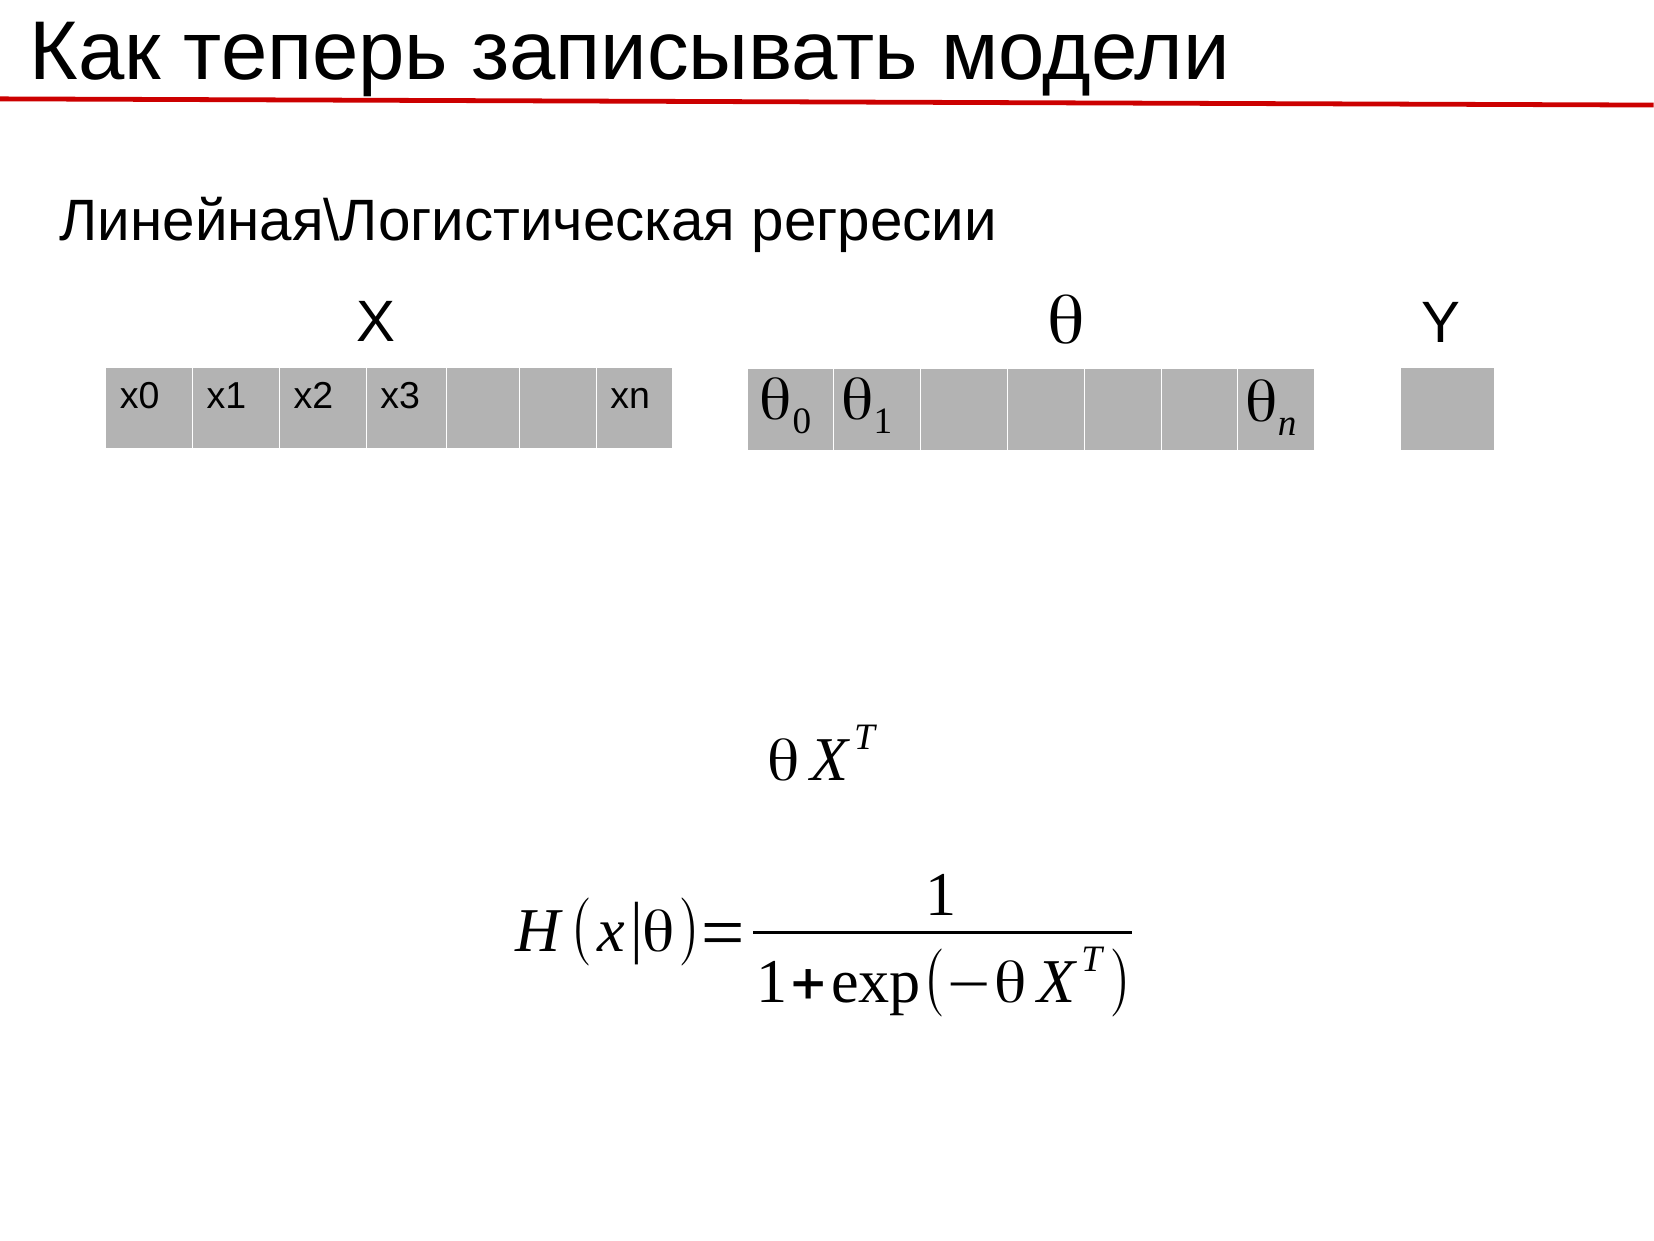

# Как теперь записывать модели
Линейная\Логистическая регресии
X
Y
| x0 | x1 | x2 | x3 | | | xn |
| --- | --- | --- | --- | --- | --- | --- |
| |
| --- |
| | | | | | | |
| --- | --- | --- | --- | --- | --- | --- |